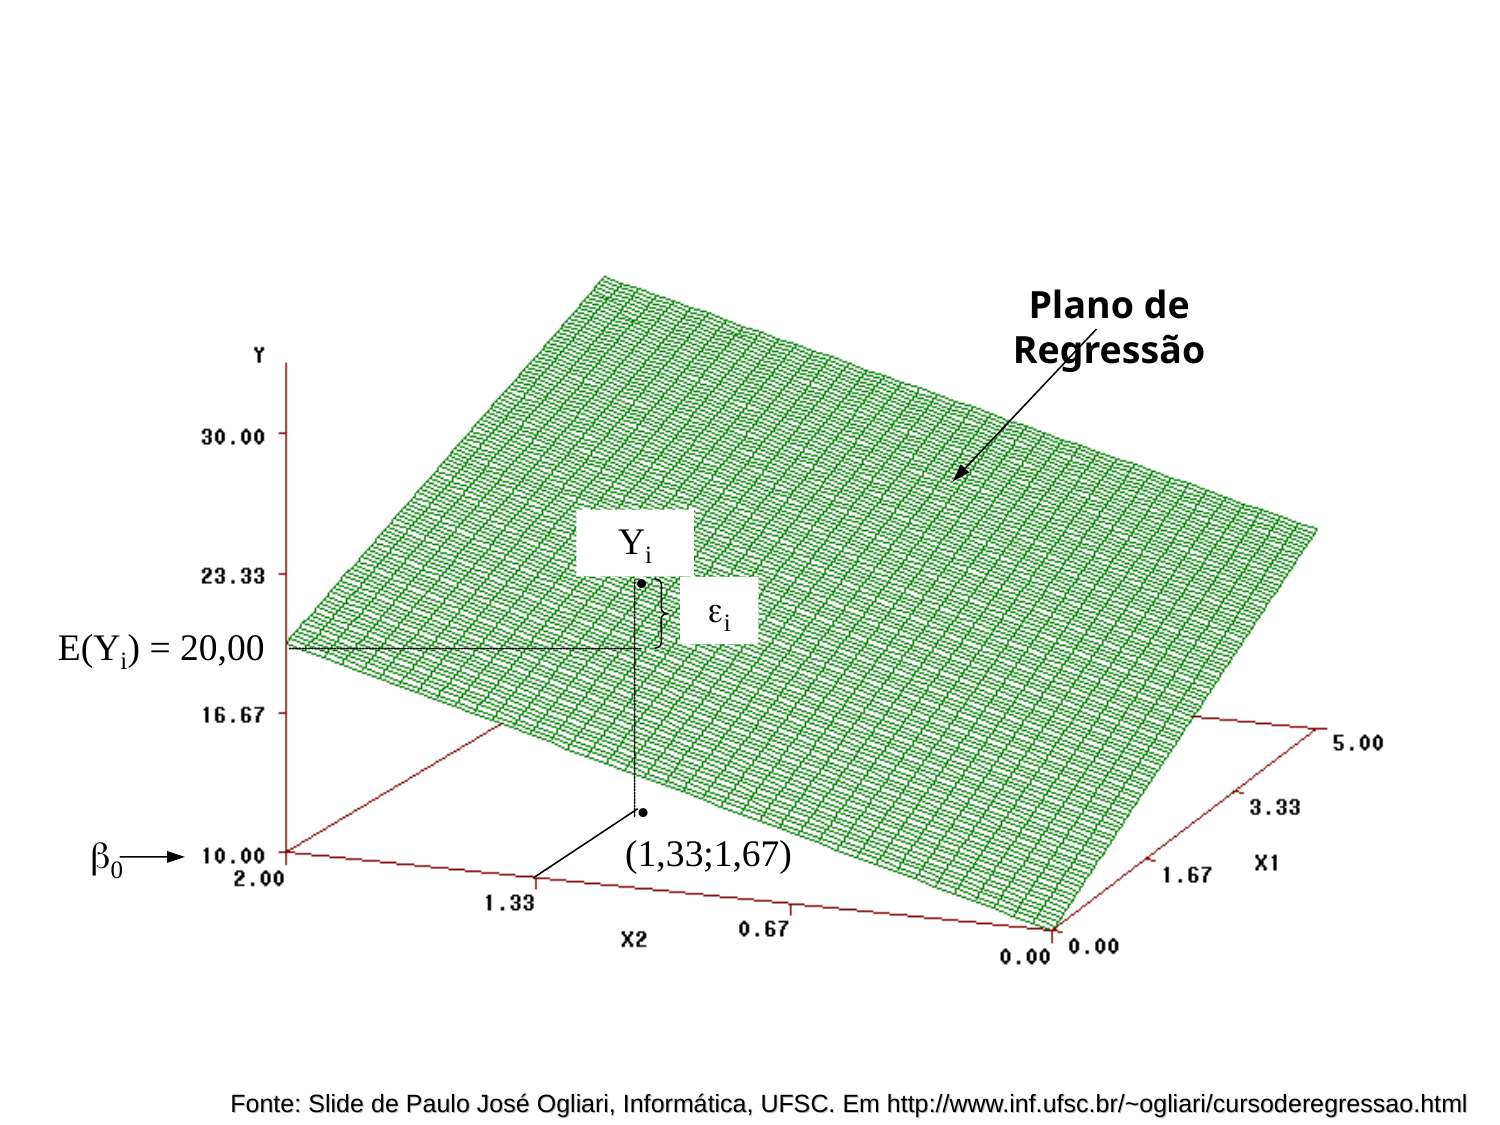

Plano de Regressão
Yi
•
i
E(Yi) = 20,00
•
(1,33;1,67)
0
Fonte: Slide de Paulo José Ogliari, Informática, UFSC. Em http://www.inf.ufsc.br/~ogliari/cursoderegressao.html